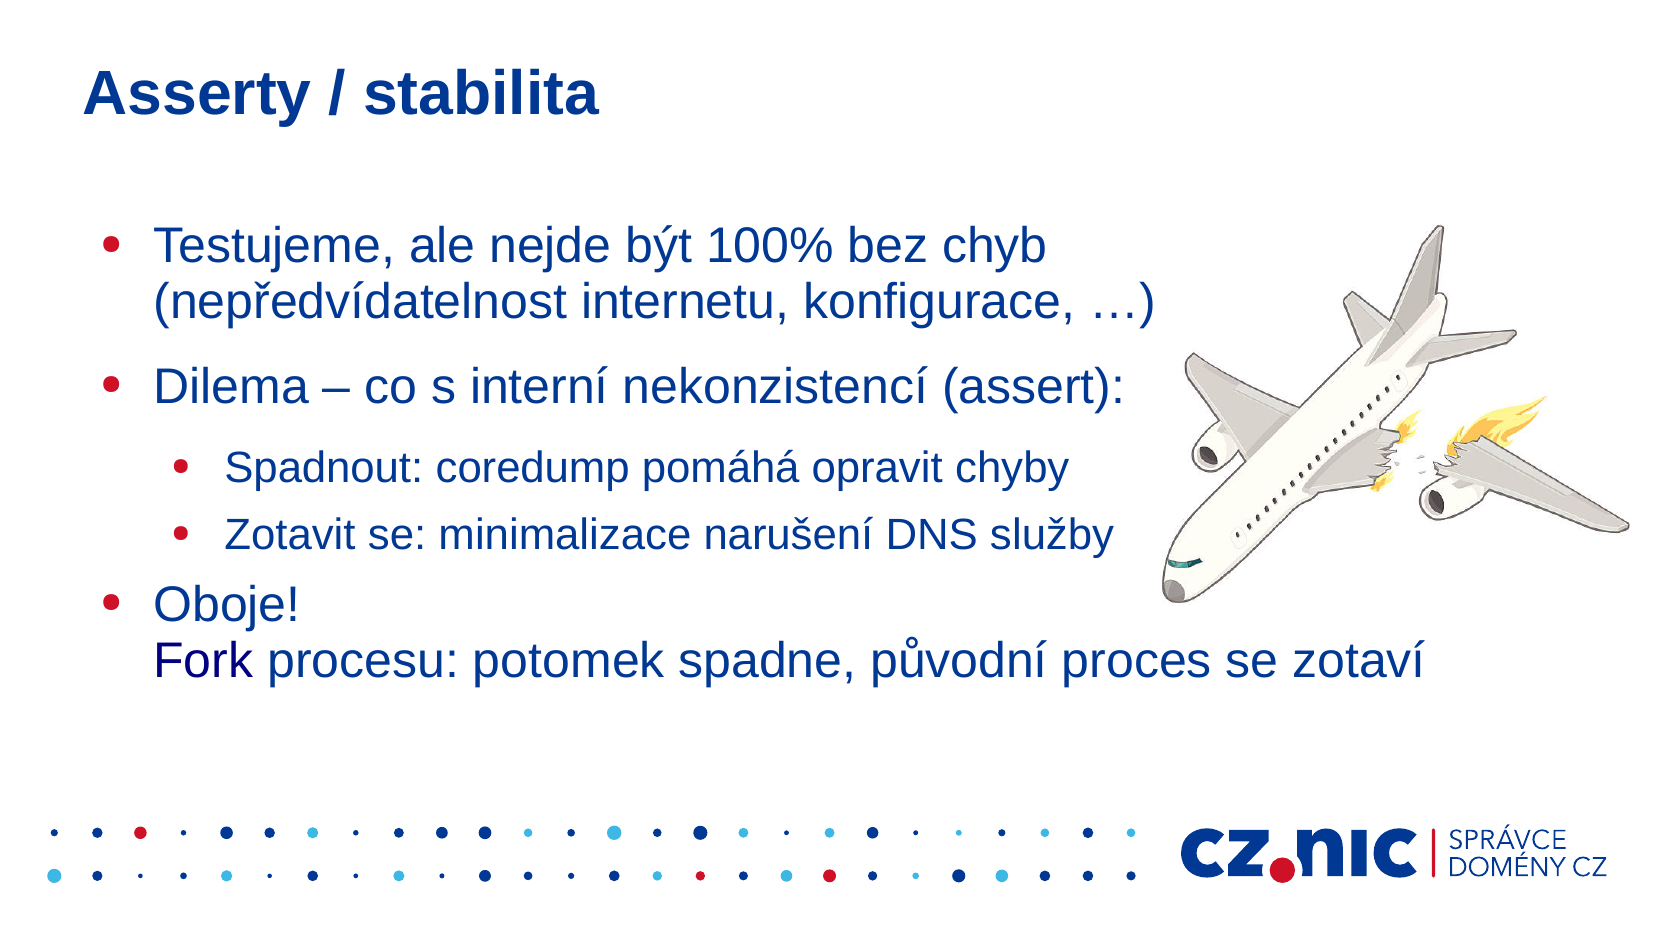

# Asserty / stabilita
Testujeme, ale nejde být 100% bez chyb
(nepředvídatelnost internetu, konfigurace, …)
Dilema – co s interní nekonzistencí (assert):
Spadnout: coredump pomáhá opravit chyby
Zotavit se: minimalizace narušení DNS služby
Oboje!
Fork procesu: potomek spadne, původní proces se zotaví